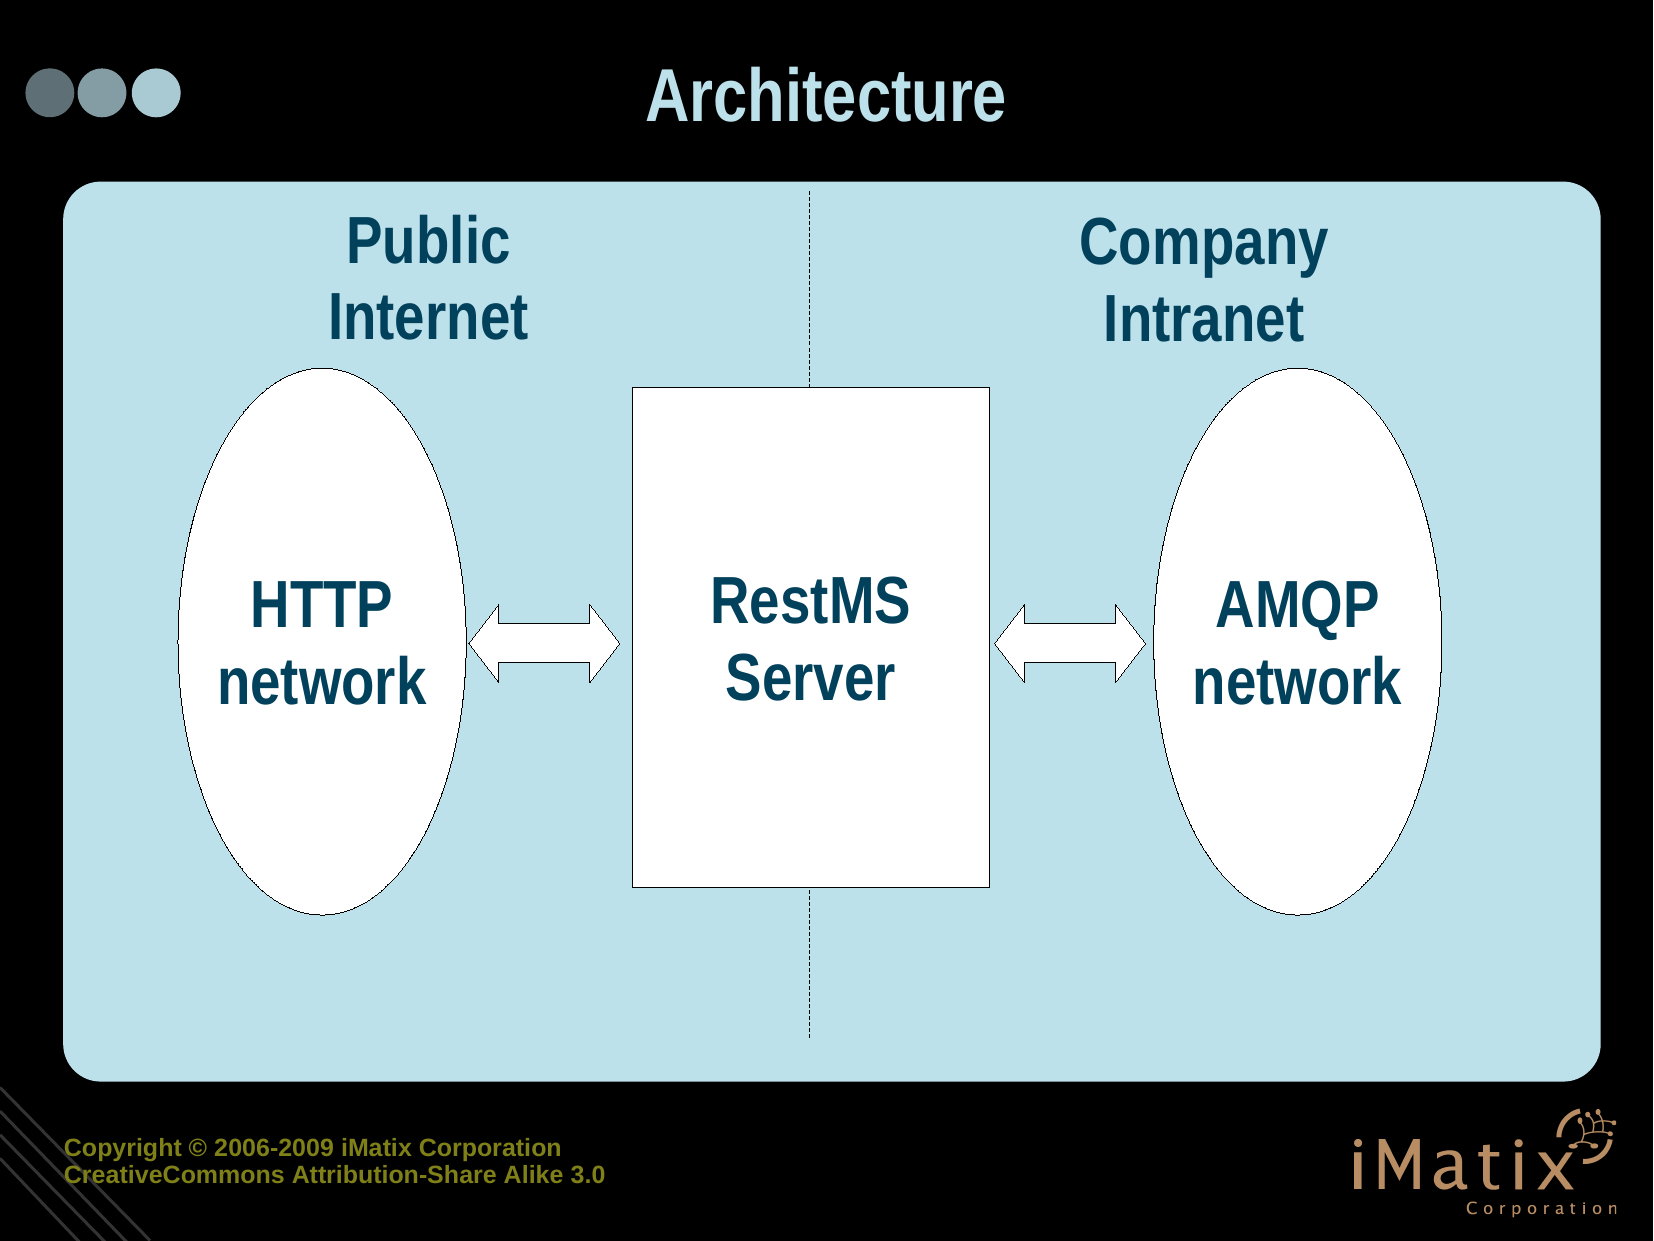

# Architecture
Public
Internet
Company
Intranet
HTTP
network
AMQP
network
RestMS
Server
RestMS
Server